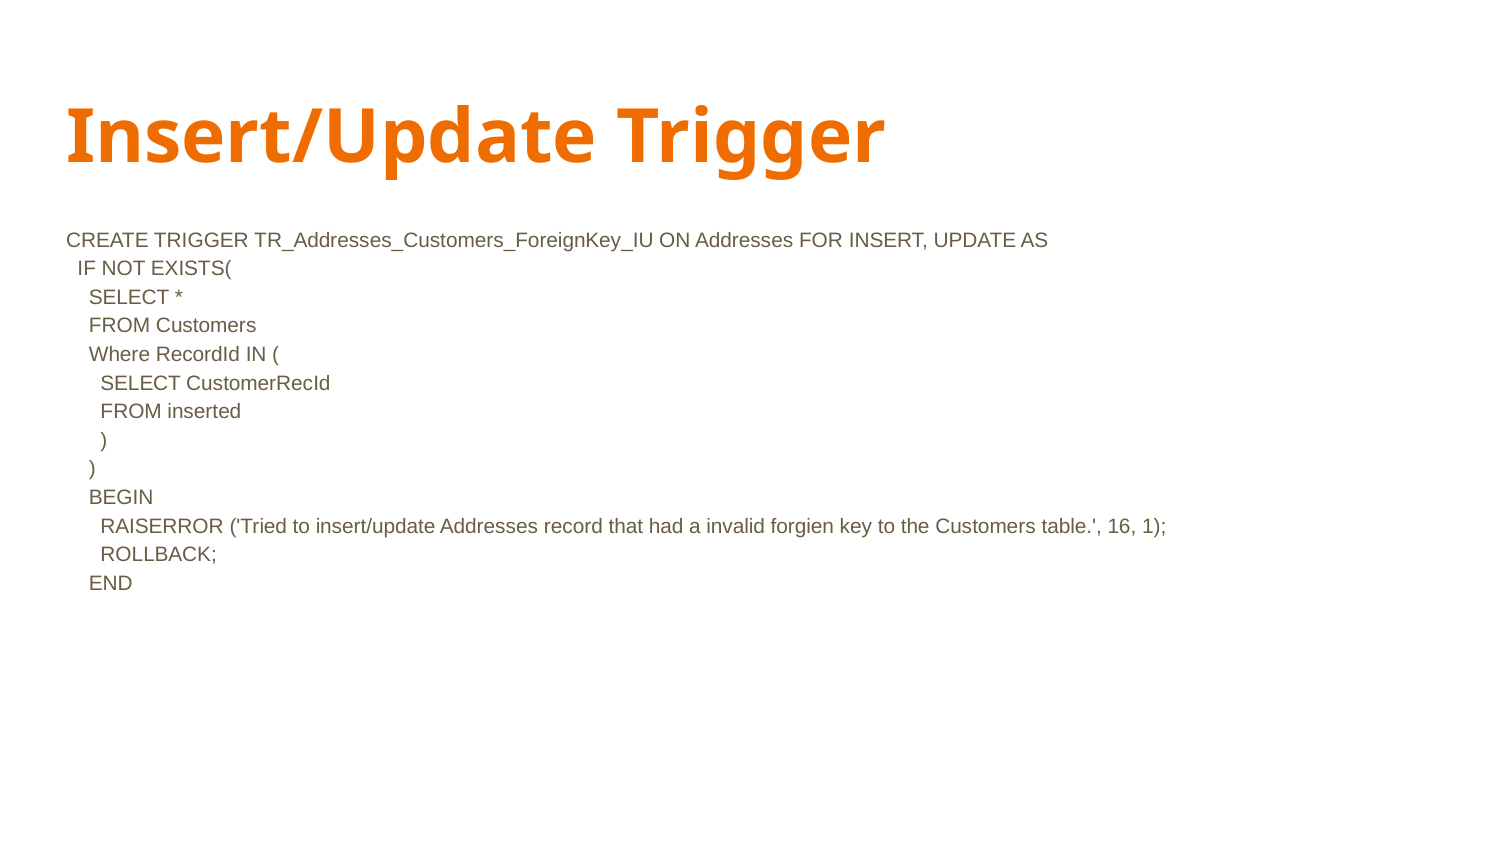

# Insert/Update Trigger
CREATE TRIGGER TR_Addresses_Customers_ForeignKey_IU ON Addresses FOR INSERT, UPDATE AS
 IF NOT EXISTS(
 SELECT *
 FROM Customers
 Where RecordId IN (
 SELECT CustomerRecId
 FROM inserted
 )
 )
 BEGIN
 RAISERROR ('Tried to insert/update Addresses record that had a invalid forgien key to the Customers table.', 16, 1);
 ROLLBACK;
 END